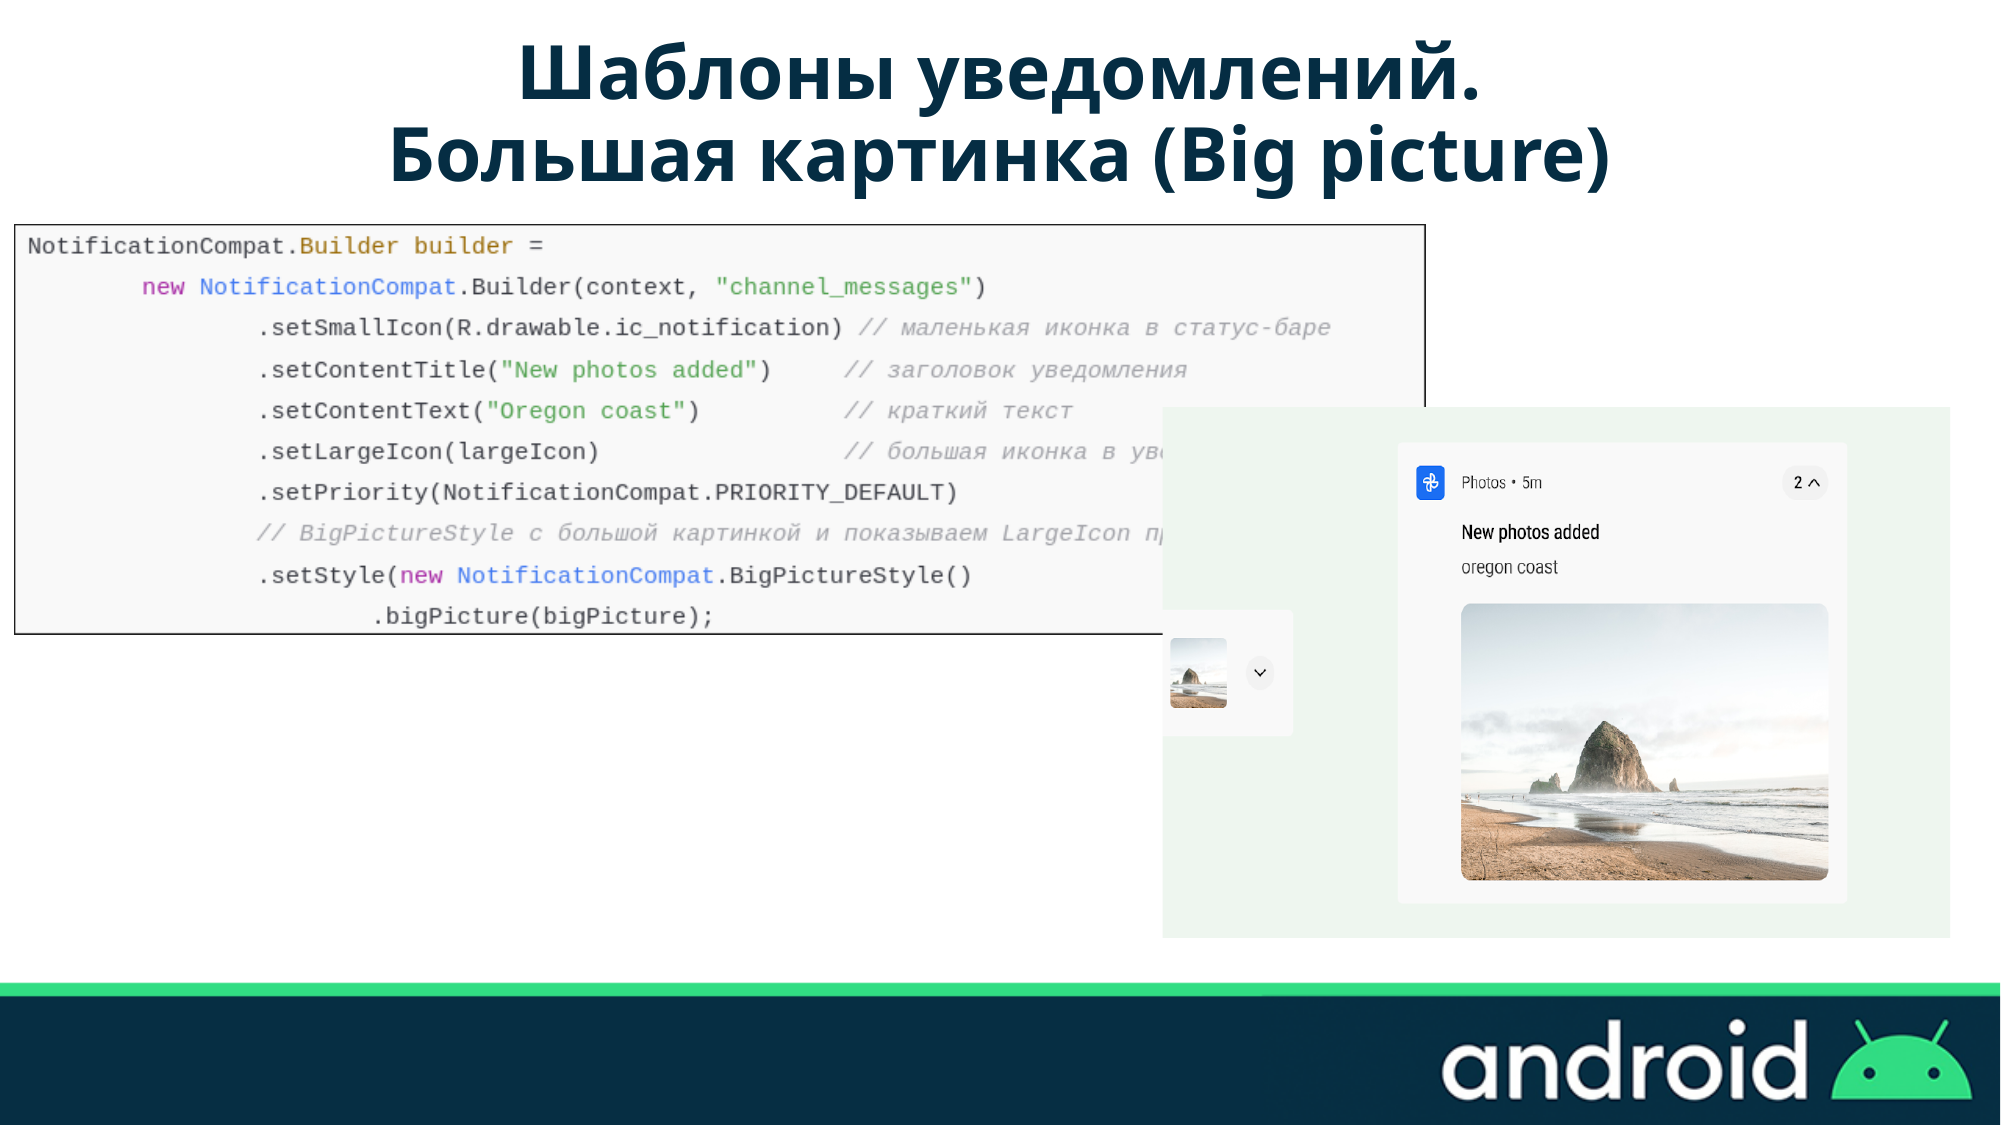

# Шаблоны уведомлений. Большая картинка (Big picture)